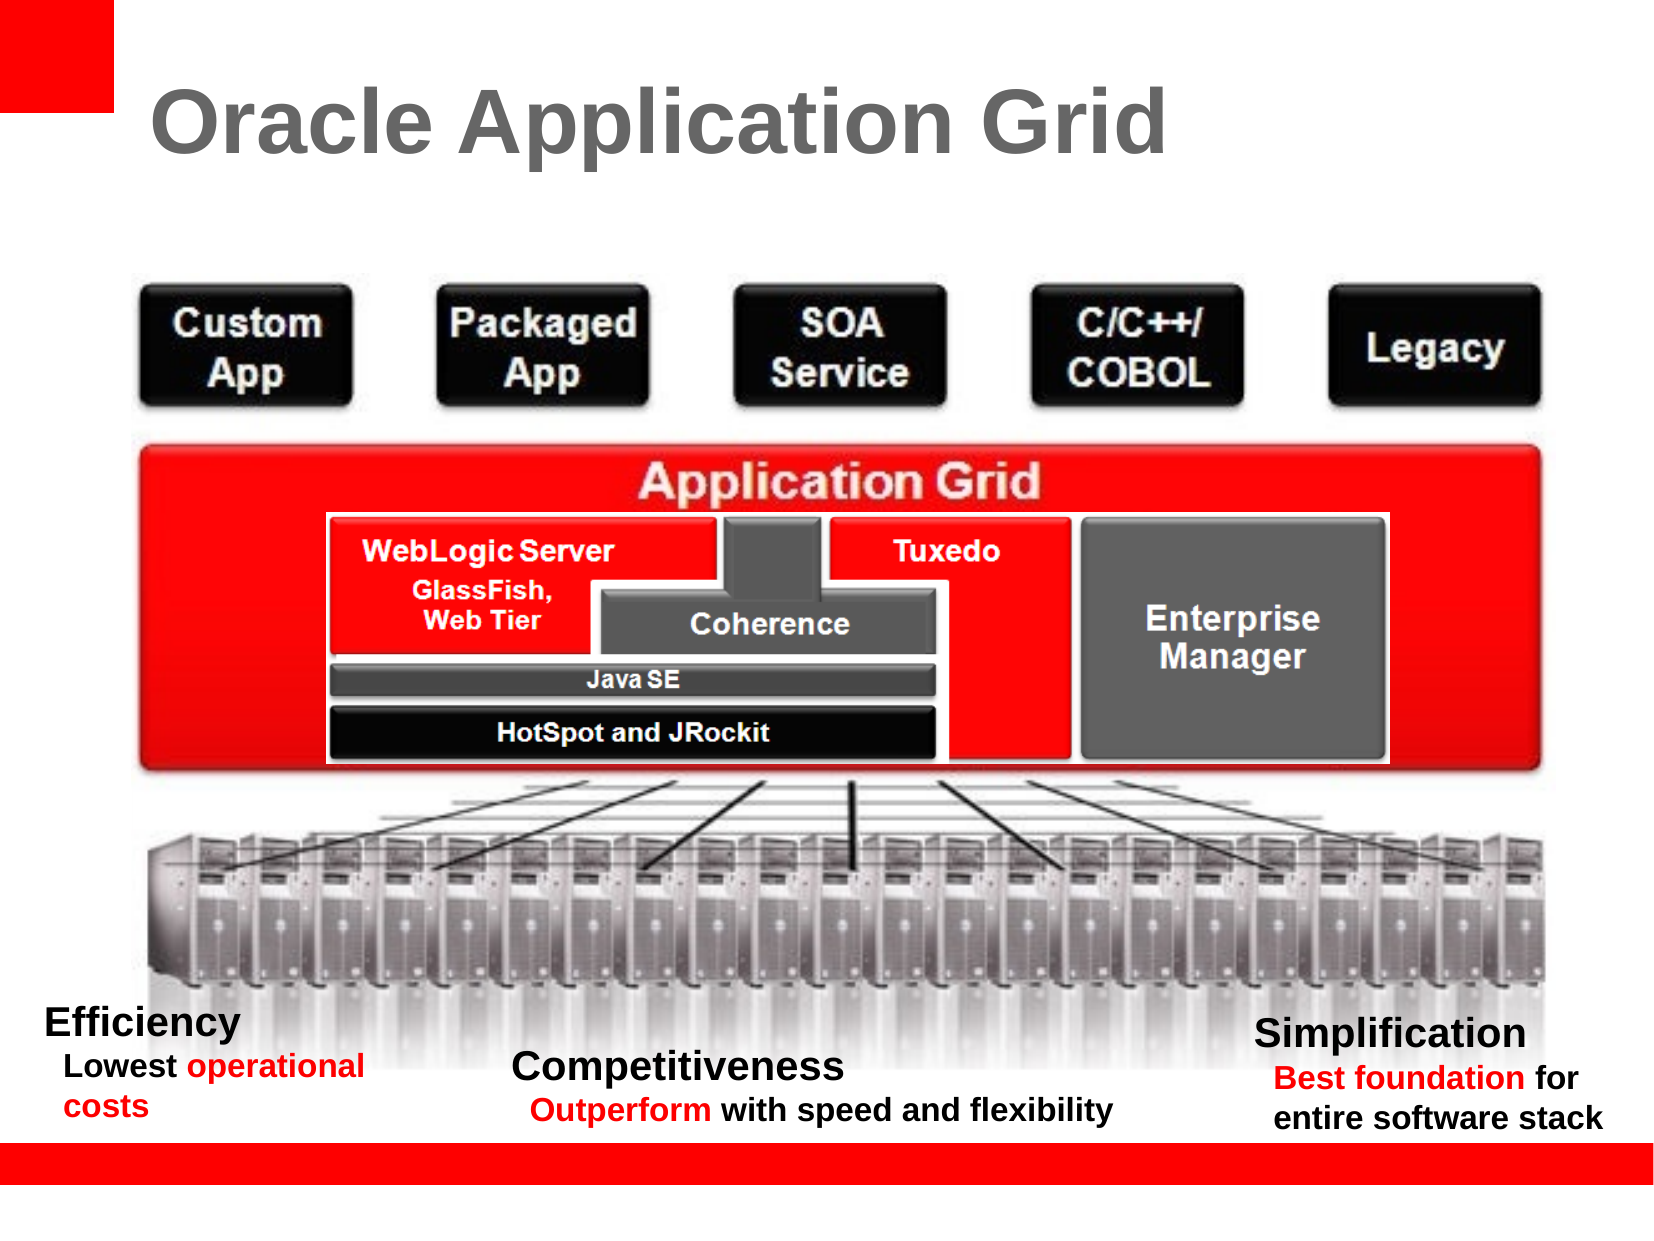

# Oracle Application Grid
Efficiency
Lowest operational costs
Simplification
Best foundation for entire software stack
Competitiveness
 Outperform with speed and flexibility